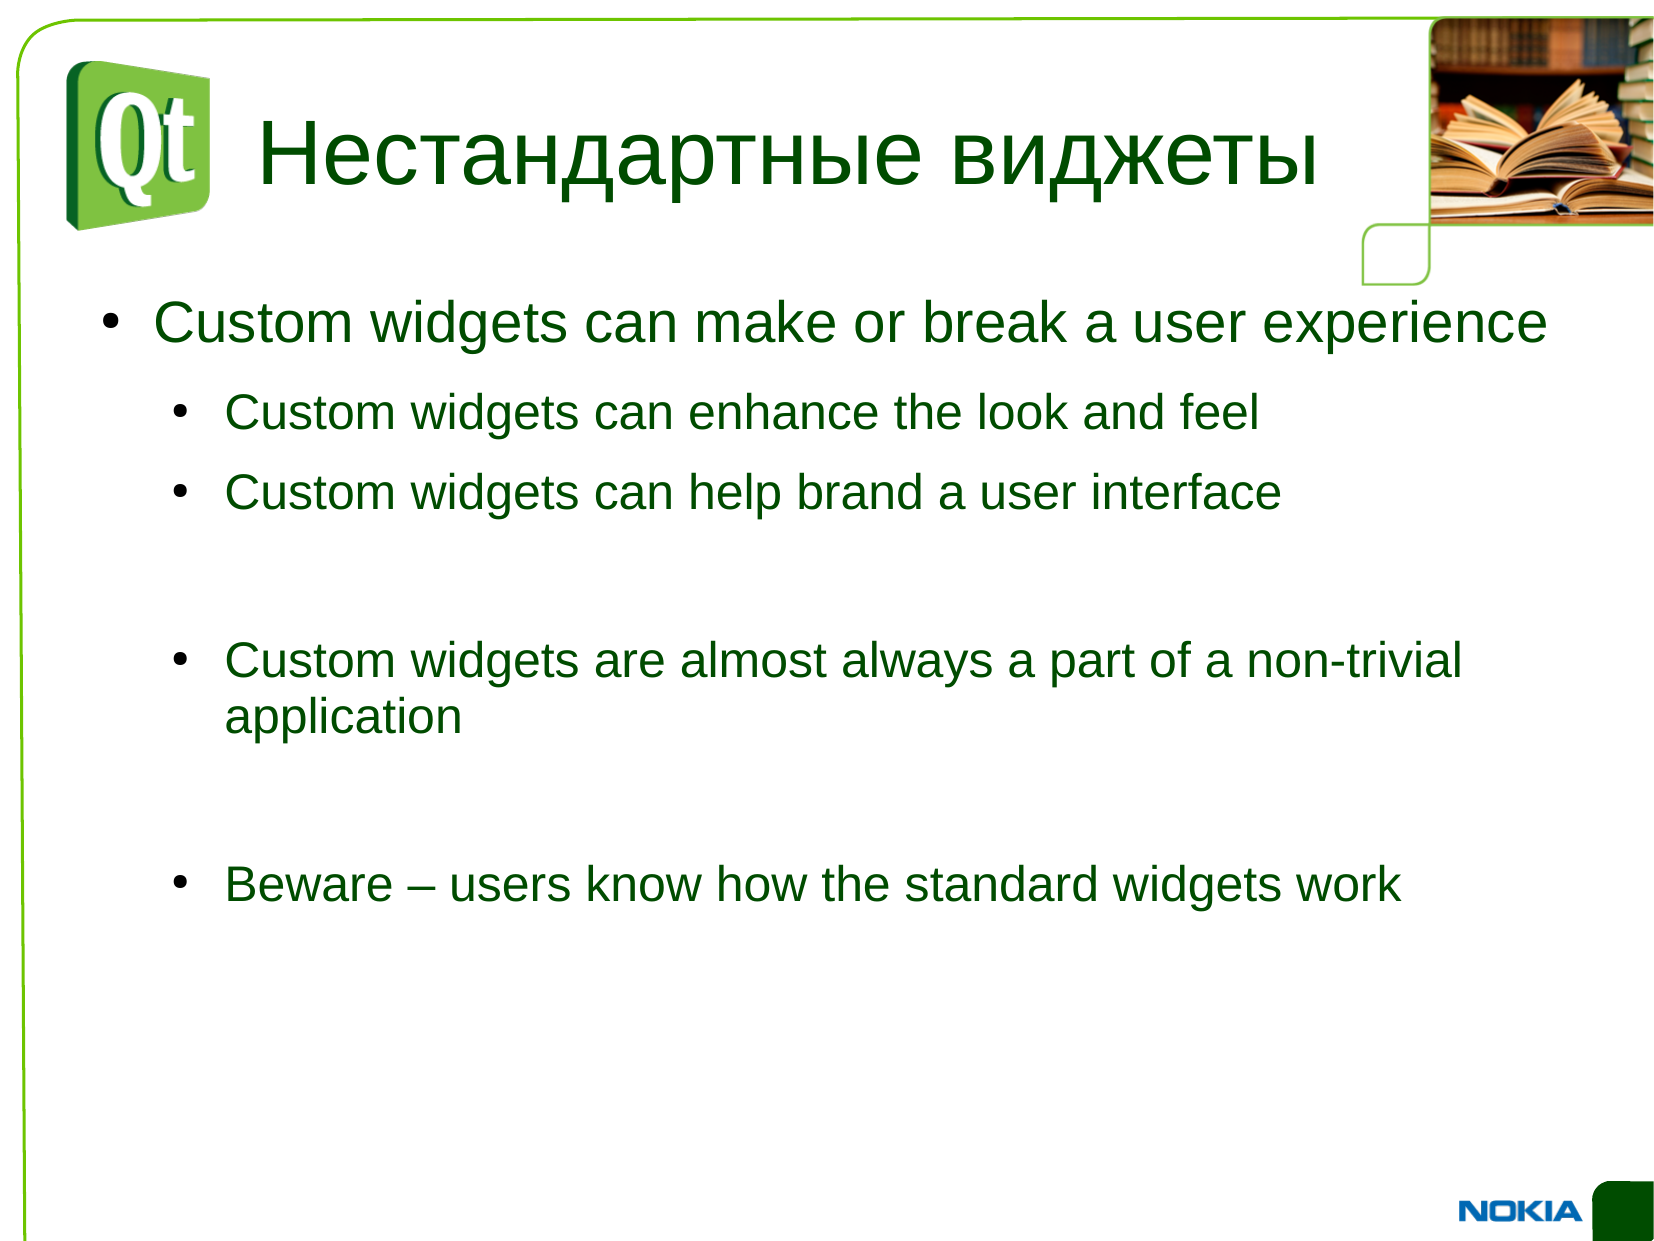

# Нестандартные виджеты
Custom widgets can make or break a user experience
Custom widgets can enhance the look and feel
Custom widgets can help brand a user interface
Custom widgets are almost always a part of a non-trivial application
Beware – users know how the standard widgets work